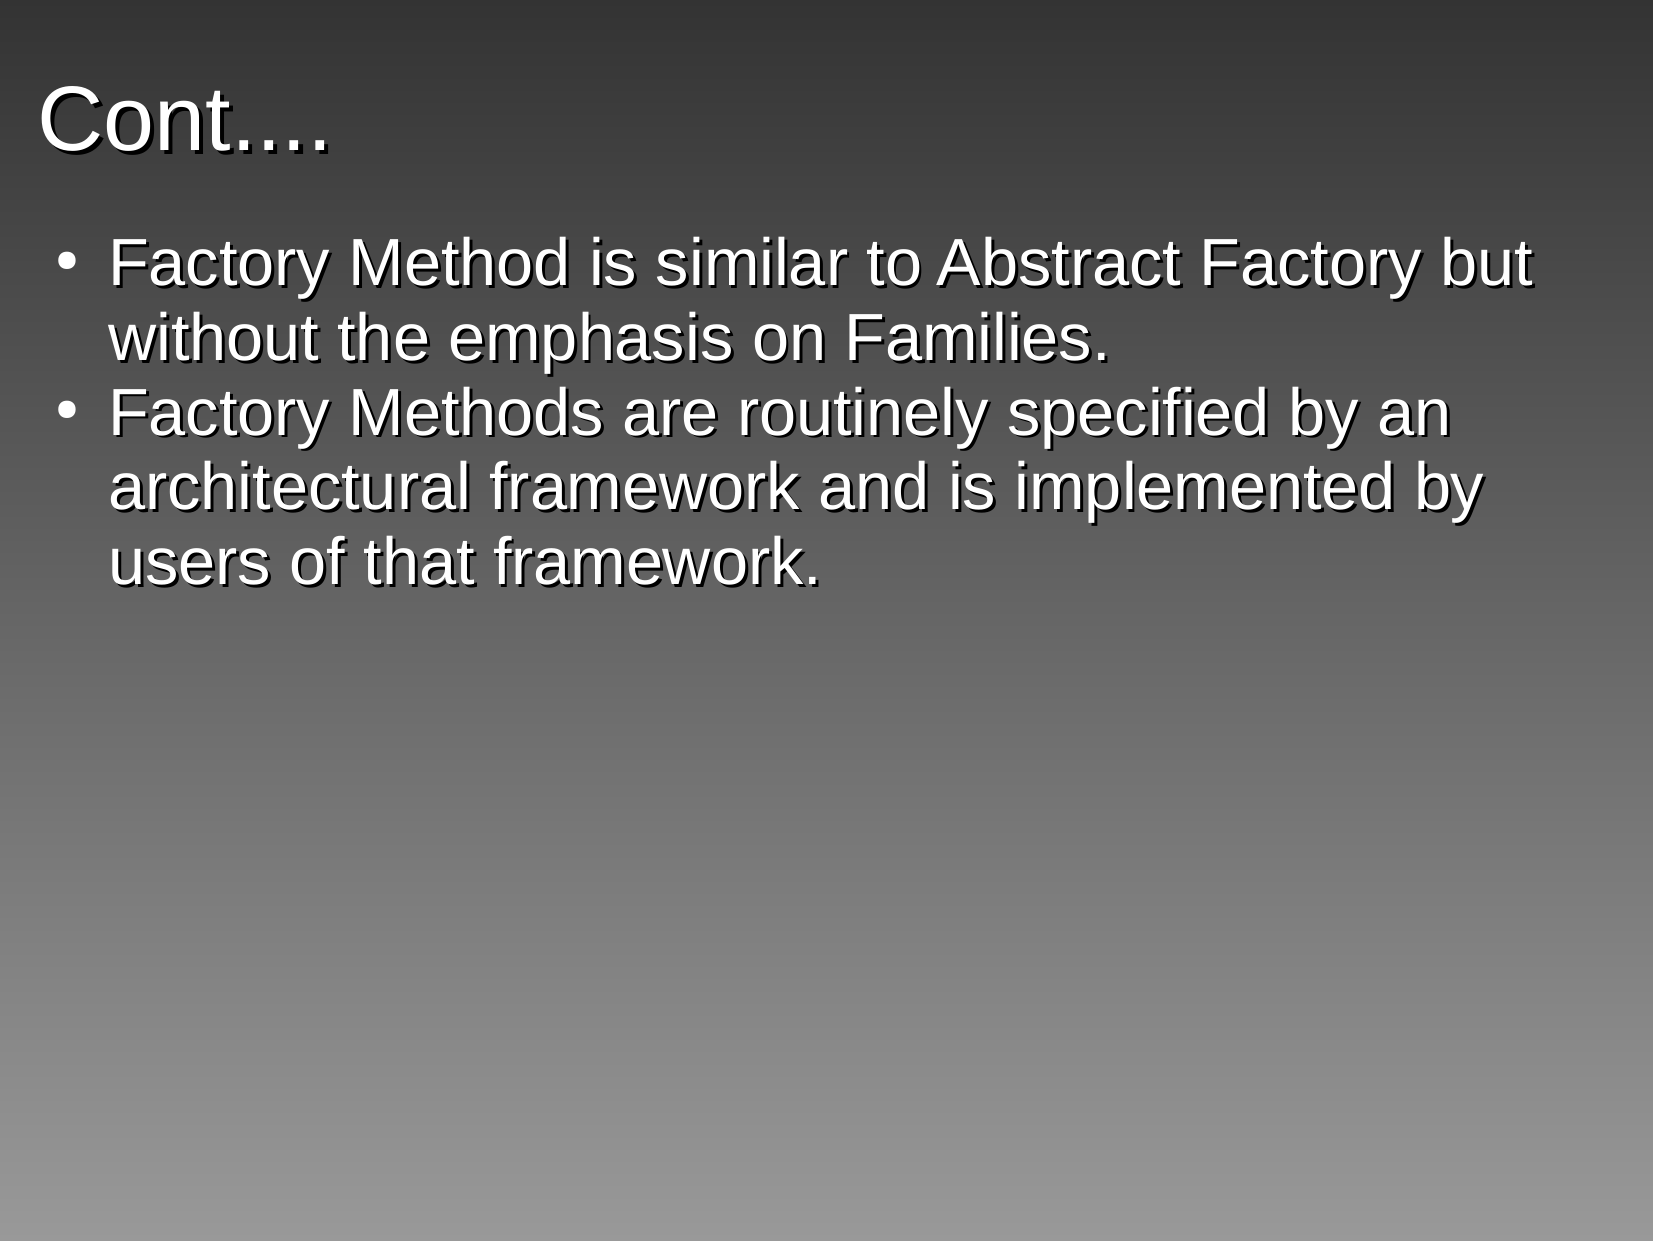

# Cont....
Factory Method is similar to Abstract Factory but without the emphasis on Families.
Factory Methods are routinely specified by an architectural framework and is implemented by users of that framework.